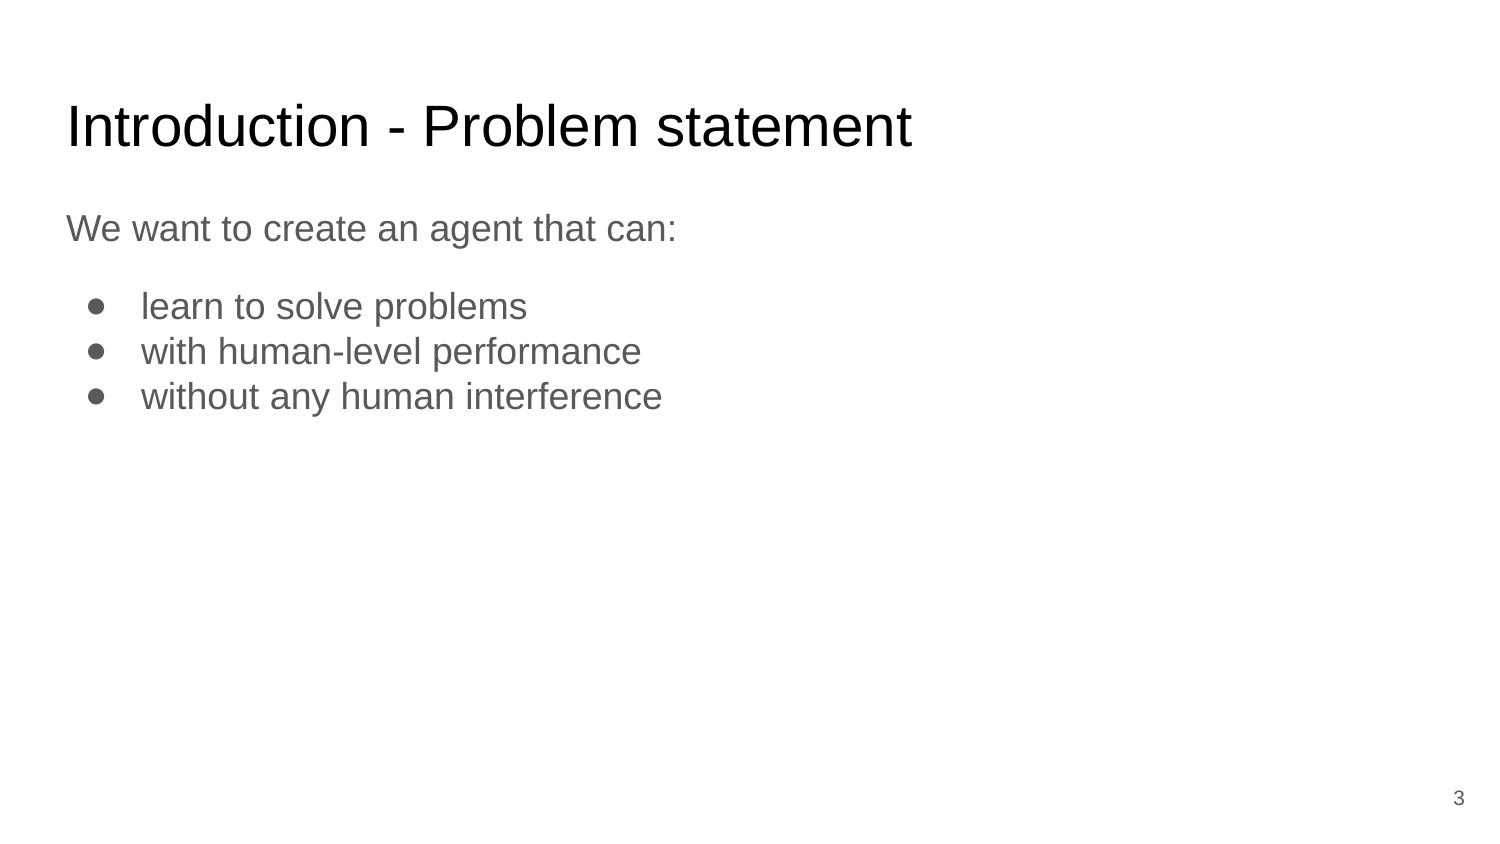

# Introduction - Problem statement
We want to create an agent that can:
learn to solve problems
with human-level performance
without any human interference